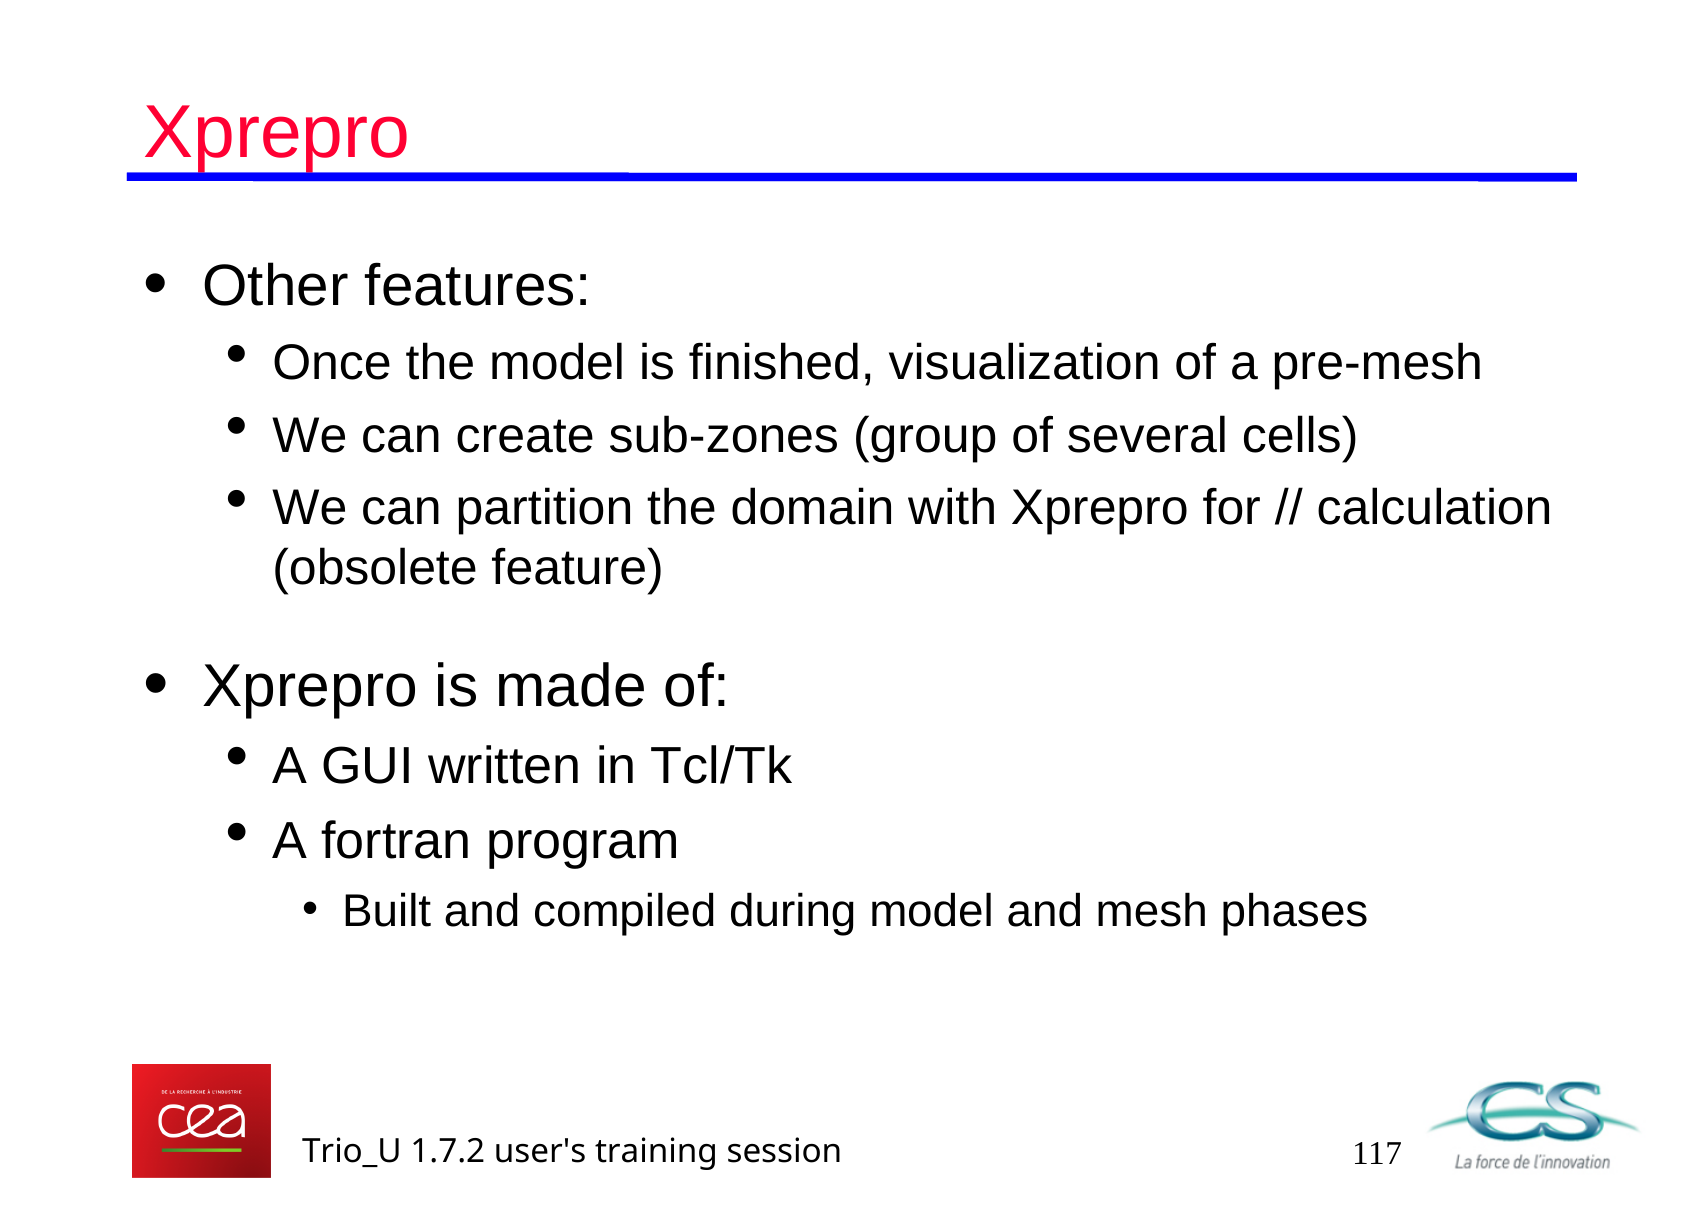

# Xprepro
Other features:
Once the model is finished, visualization of a pre-mesh
We can create sub-zones (group of several cells)
We can partition the domain with Xprepro for // calculation (obsolete feature)
Xprepro is made of:
A GUI written in Tcl/Tk
A fortran program
Built and compiled during model and mesh phases
Trio_U 1.7.2 user's training session
117